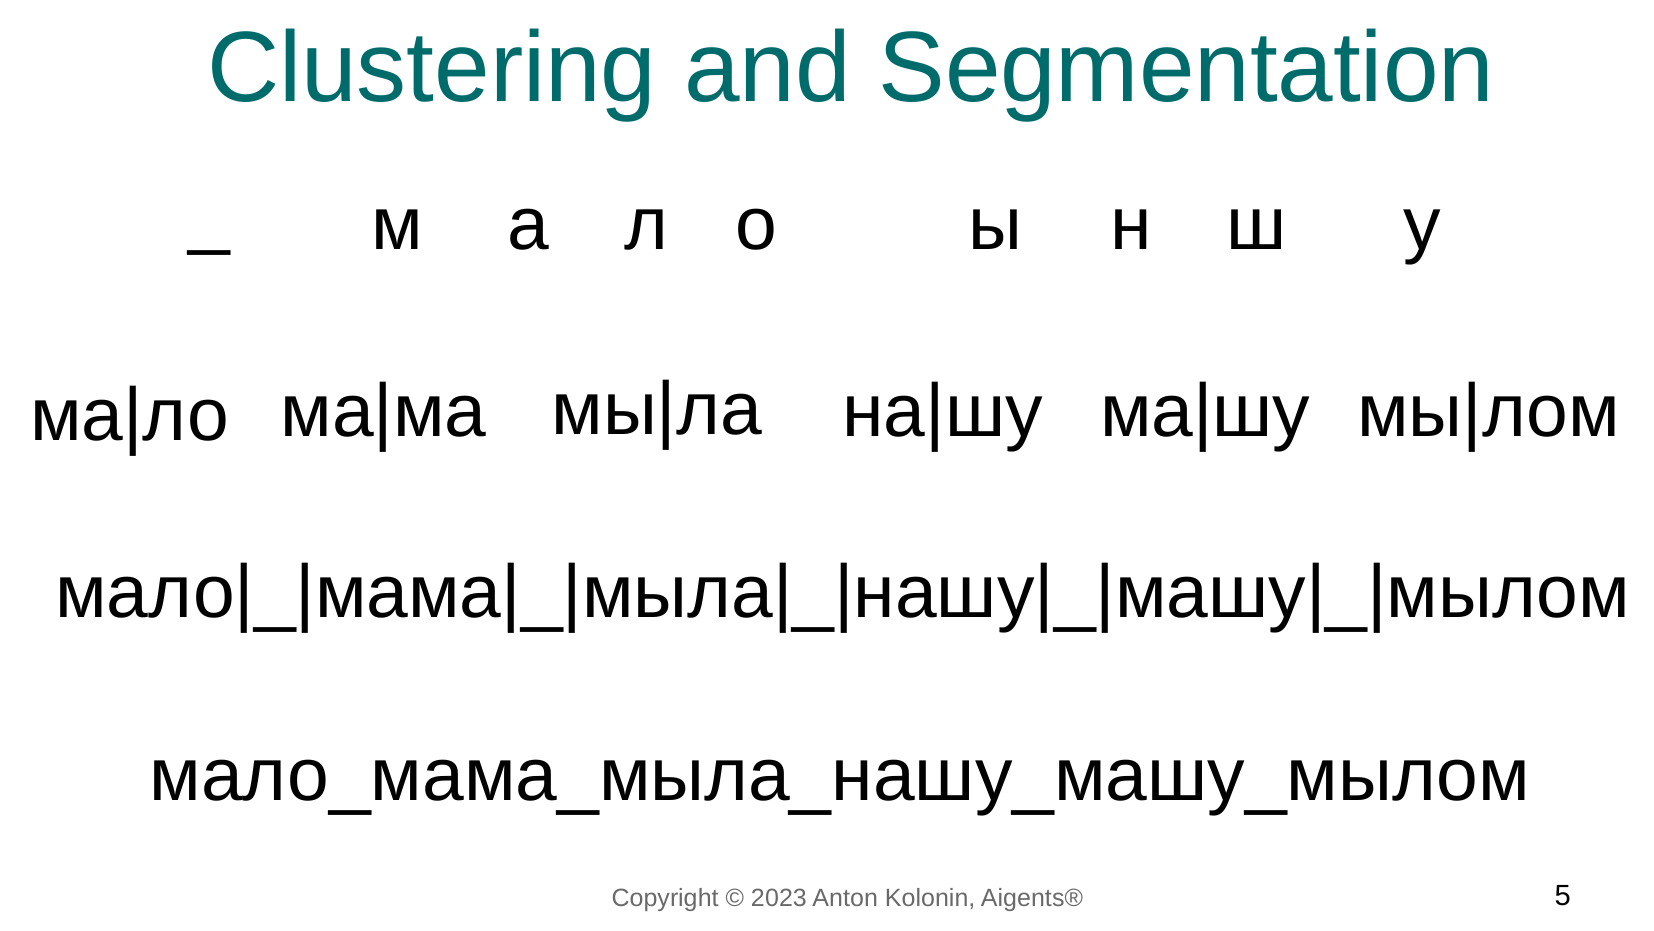

Clustering and Segmentation
_
м
а
л
о
ы
н
ш
у
мы|ла
ма|ма
на|шу
ма|шу
мы|лом
ма|ло
мало|_|мама|_|мыла|_|нашу|_|машу|_|мылом
мало_мама_мыла_нашу_машу_мылом
Copyright © 2023 Anton Kolonin, Aigents®
5